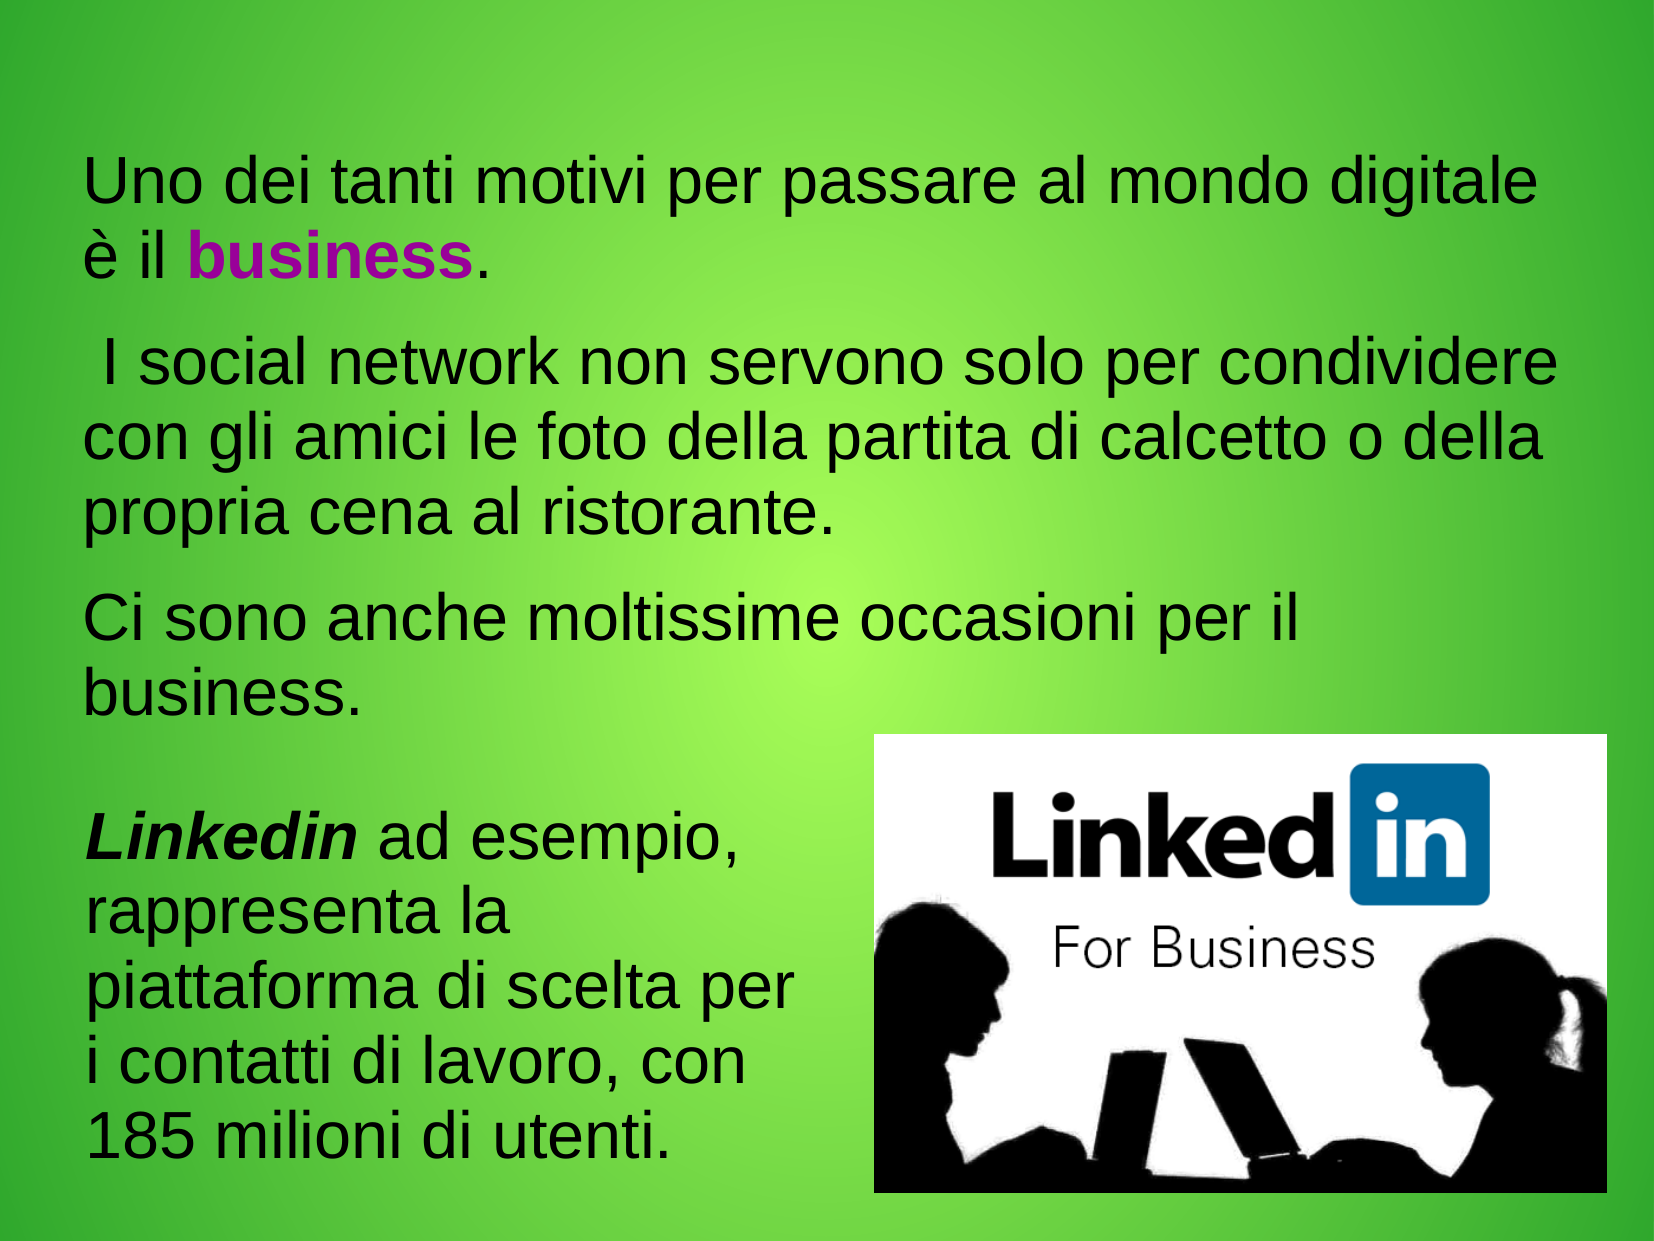

# Uno dei tanti motivi per passare al mondo digitale è il business.
 I social network non servono solo per condividere con gli amici le foto della partita di calcetto o della propria cena al ristorante.
Ci sono anche moltissime occasioni per il business.
Linkedin ad esempio, rappresenta la piattaforma di scelta per i contatti di lavoro, con 185 milioni di utenti.